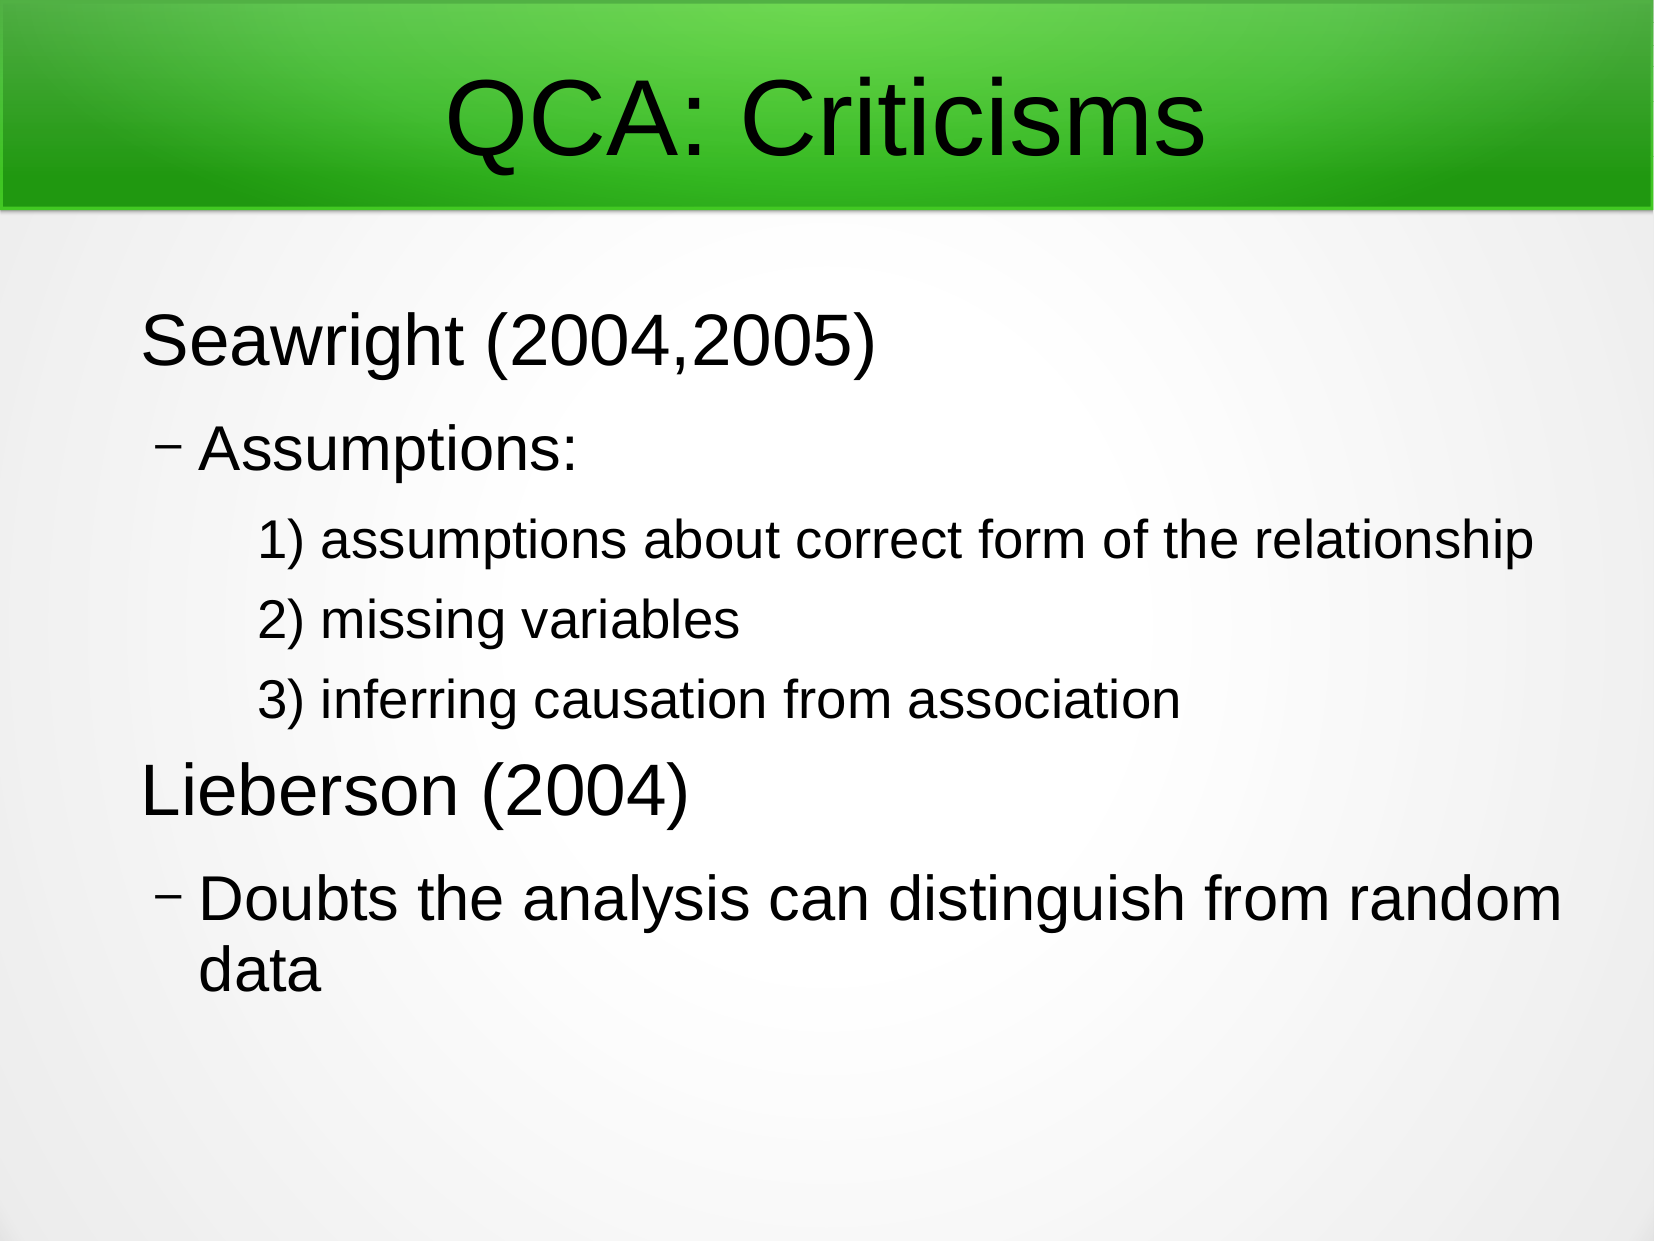

# QCA: Criticisms
Seawright (2004,2005)
Assumptions:
1) assumptions about correct form of the relationship
2) missing variables
3) inferring causation from association
Lieberson (2004)
Doubts the analysis can distinguish from random data